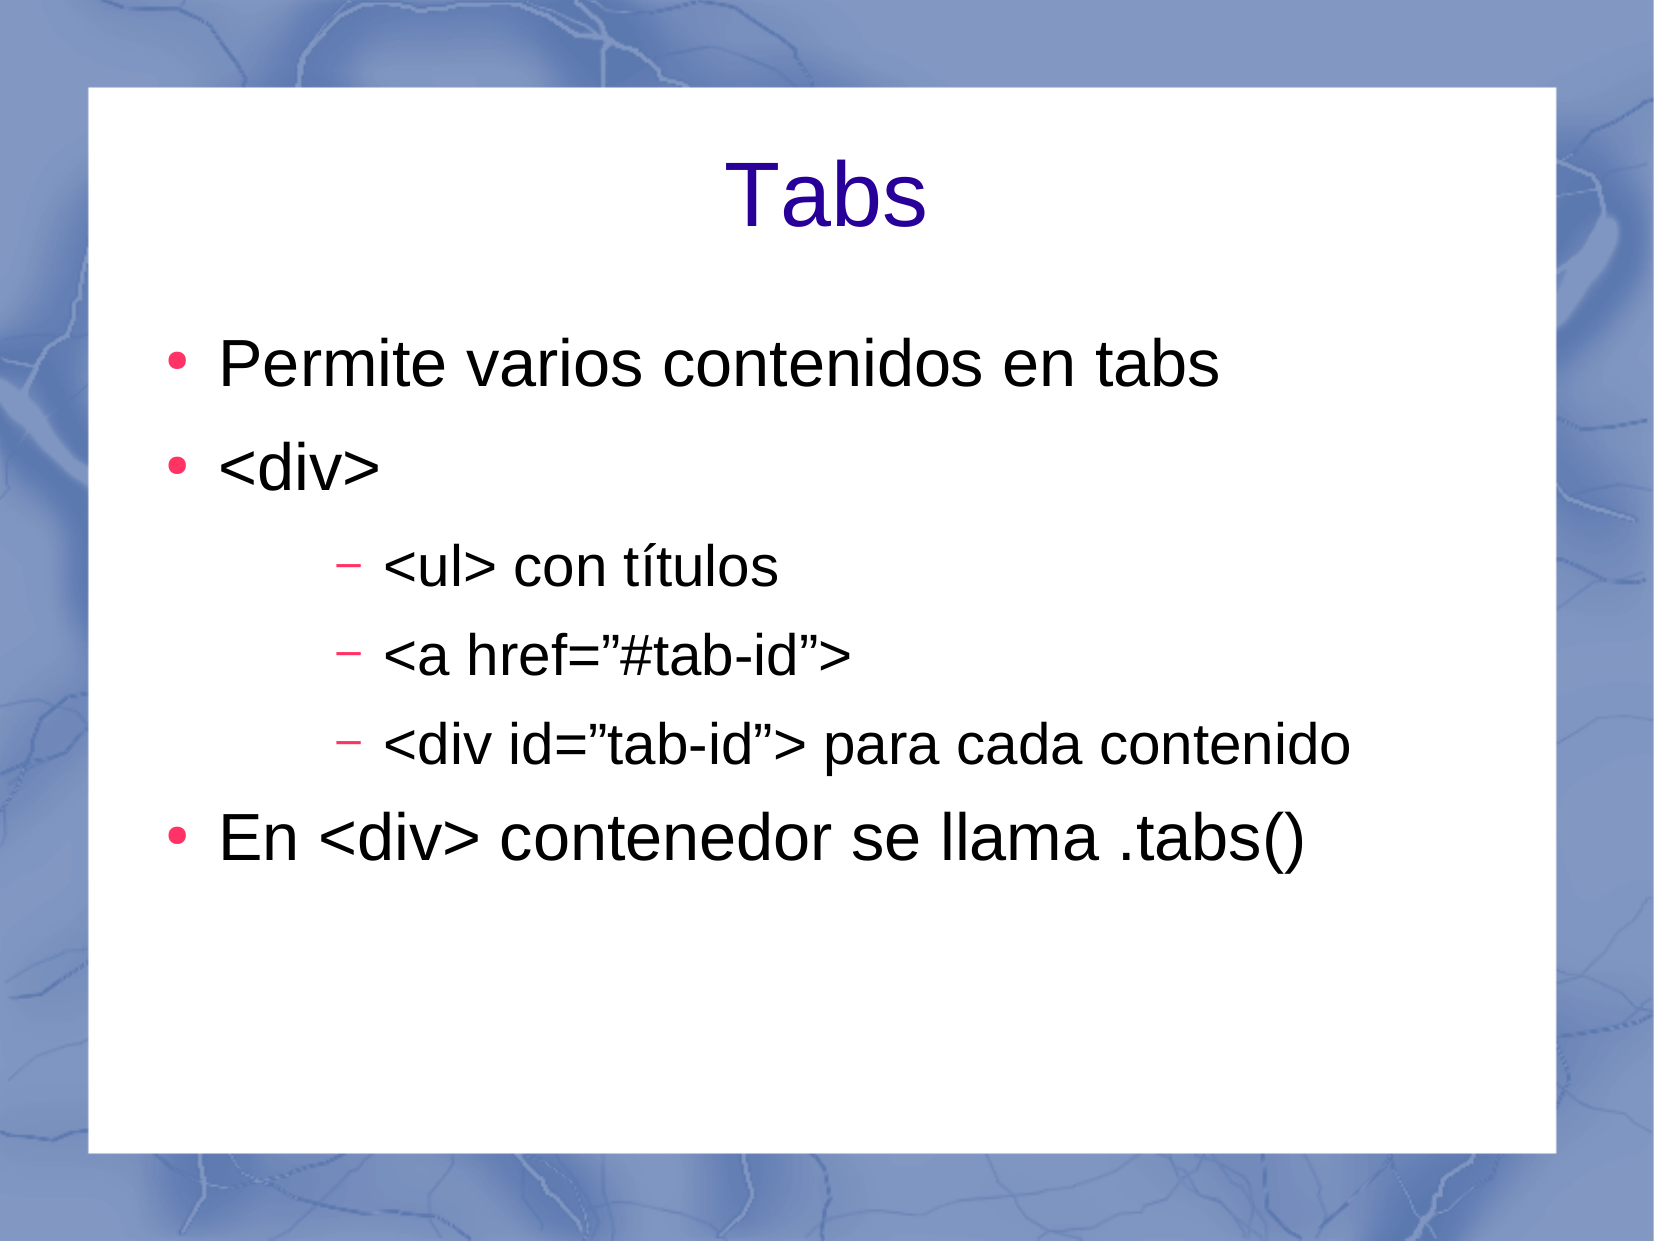

# Tabs
Permite varios contenidos en tabs
<div>
<ul> con títulos
<a href=”#tab-id”>
<div id=”tab-id”> para cada contenido
En <div> contenedor se llama .tabs()